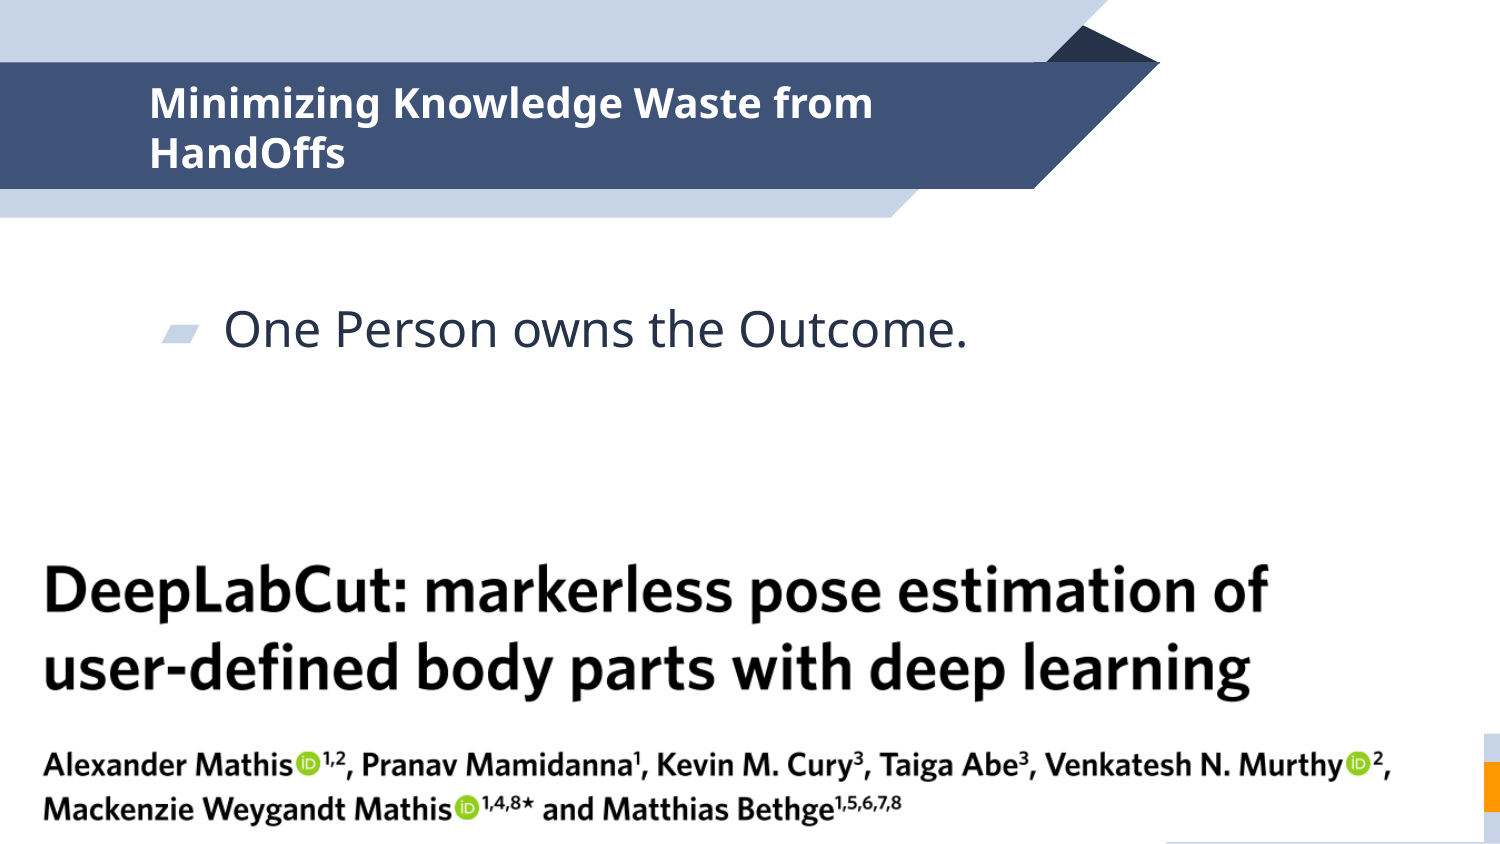

# Minimizing Knowledge Waste from HandOffs
One Person owns the Outcome.